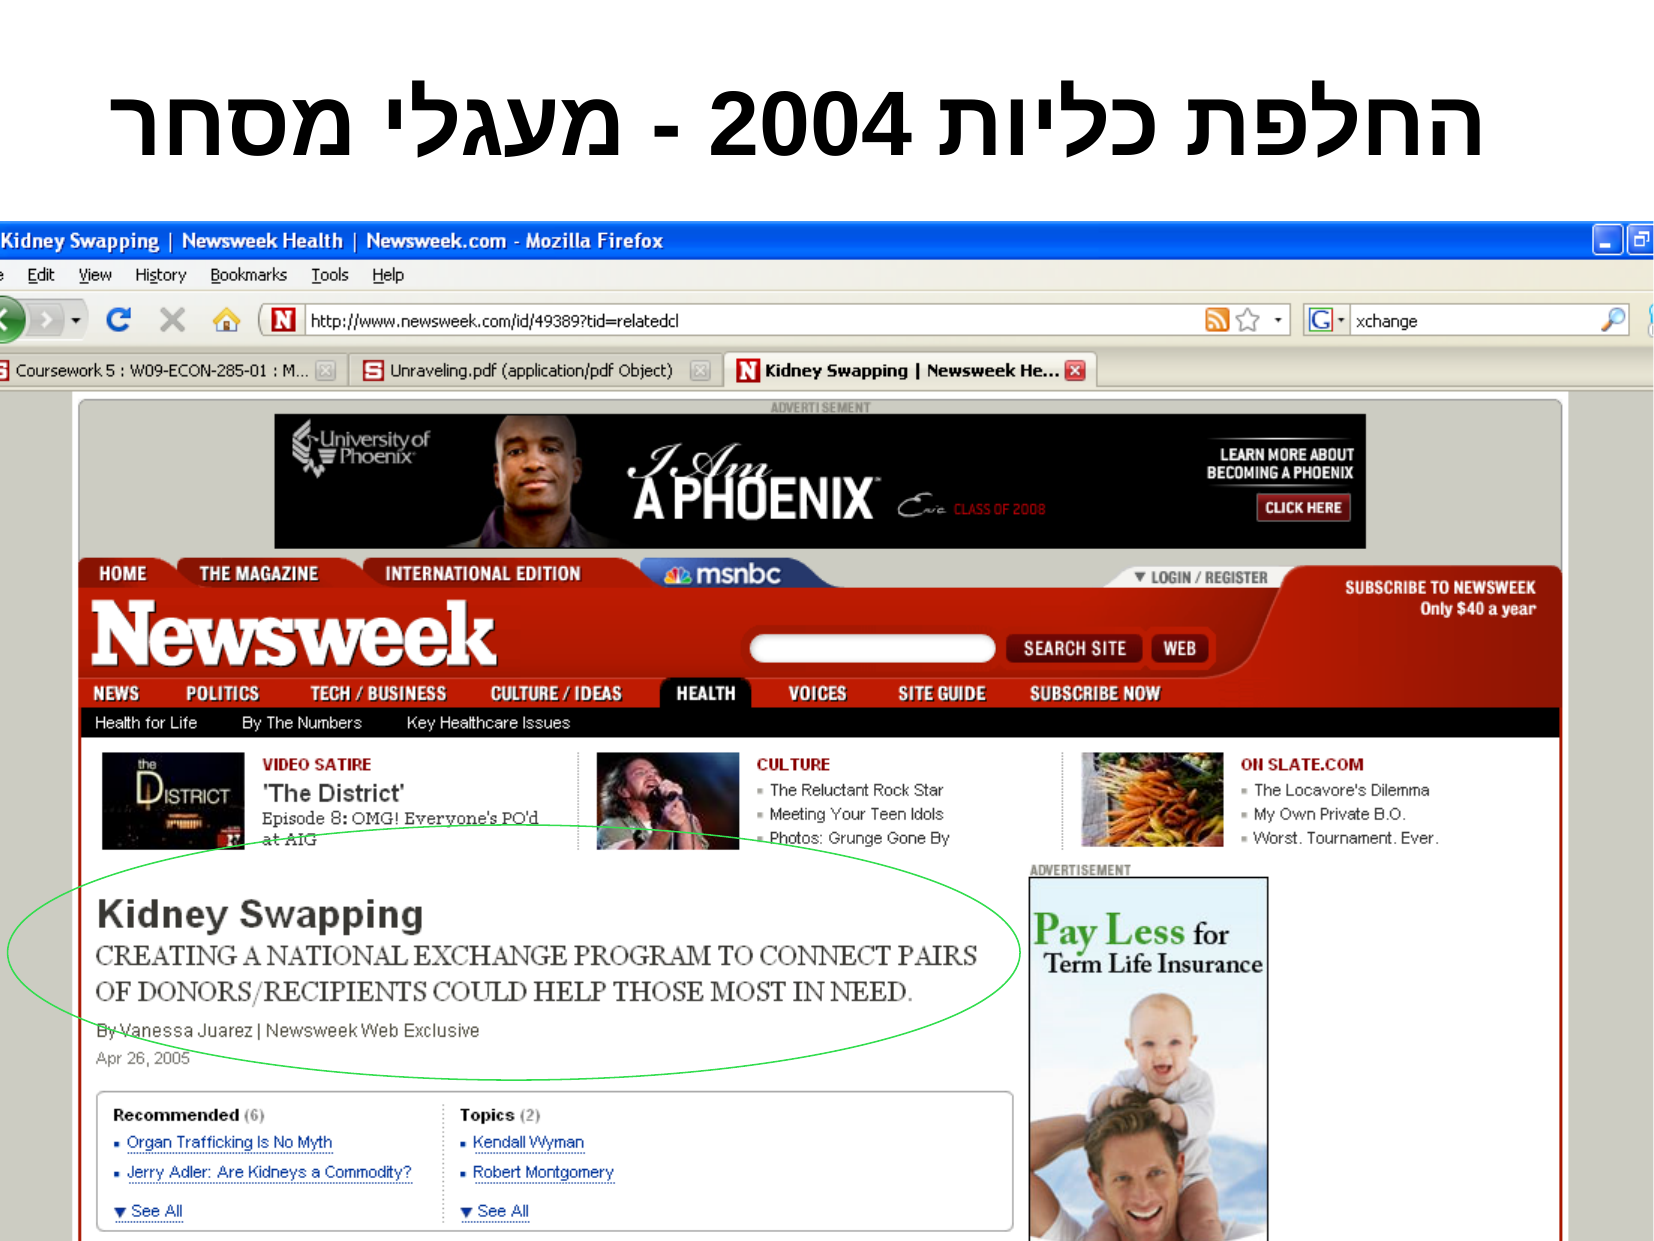

# החלפת כליות 2004 - מעגלי מסחר